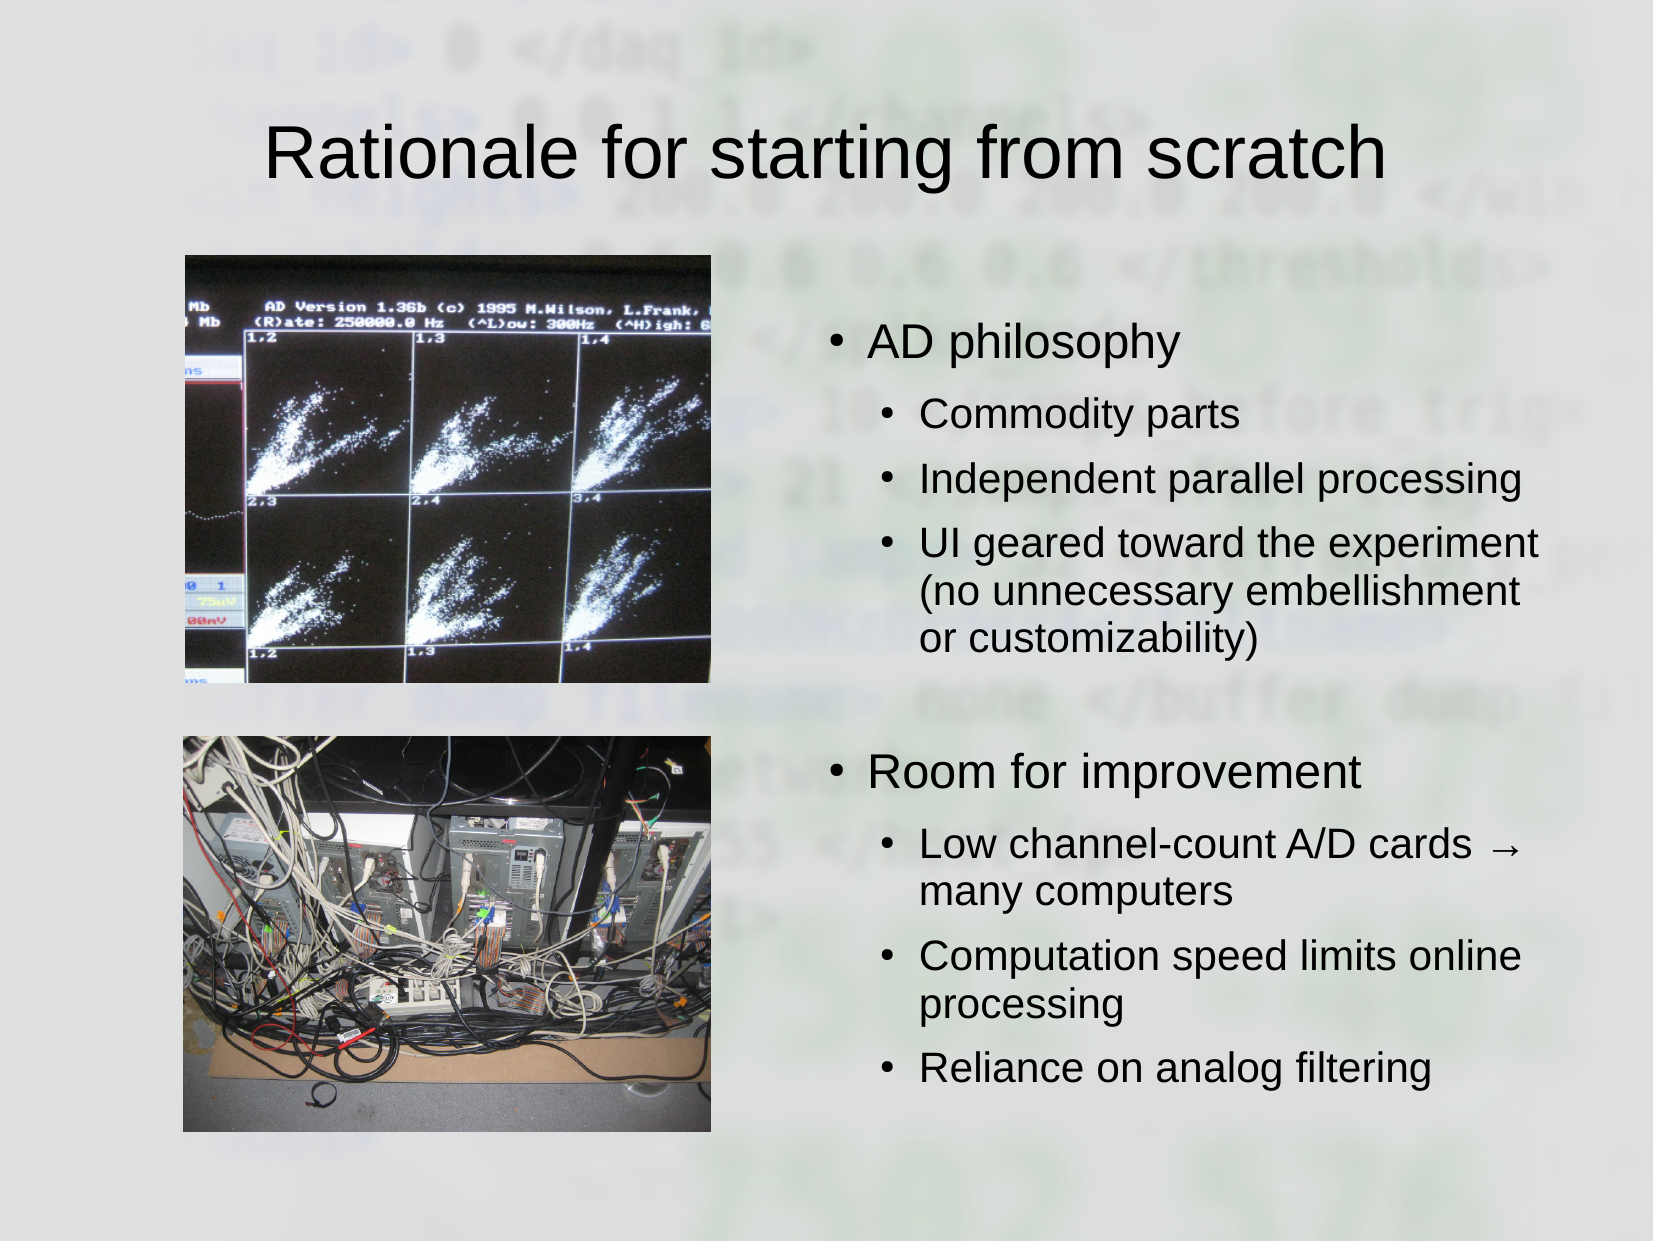

# Rationale for starting from scratch
AD philosophy
Commodity parts
Independent parallel processing
UI geared toward the experiment (no unnecessary embellishment or customizability)
Room for improvement
Low channel-count A/D cards → many computers
Computation speed limits online processing
Reliance on analog filtering